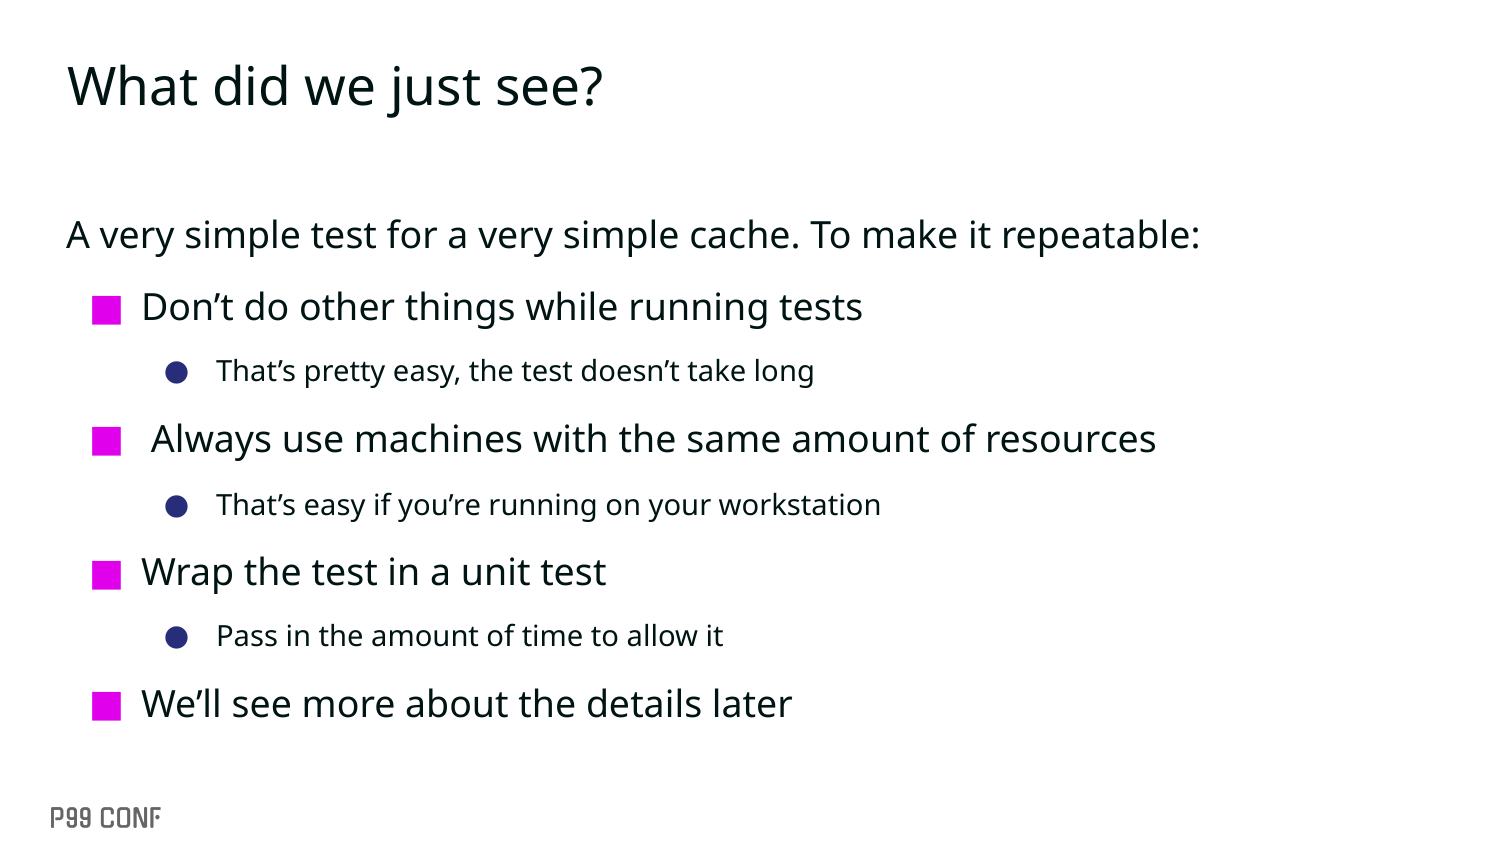

# What did we just see?
A very simple test for a very simple cache. To make it repeatable:
Don’t do other things while running tests
That’s pretty easy, the test doesn’t take long
 Always use machines with the same amount of resources
That’s easy if you’re running on your workstation
Wrap the test in a unit test
Pass in the amount of time to allow it
We’ll see more about the details later